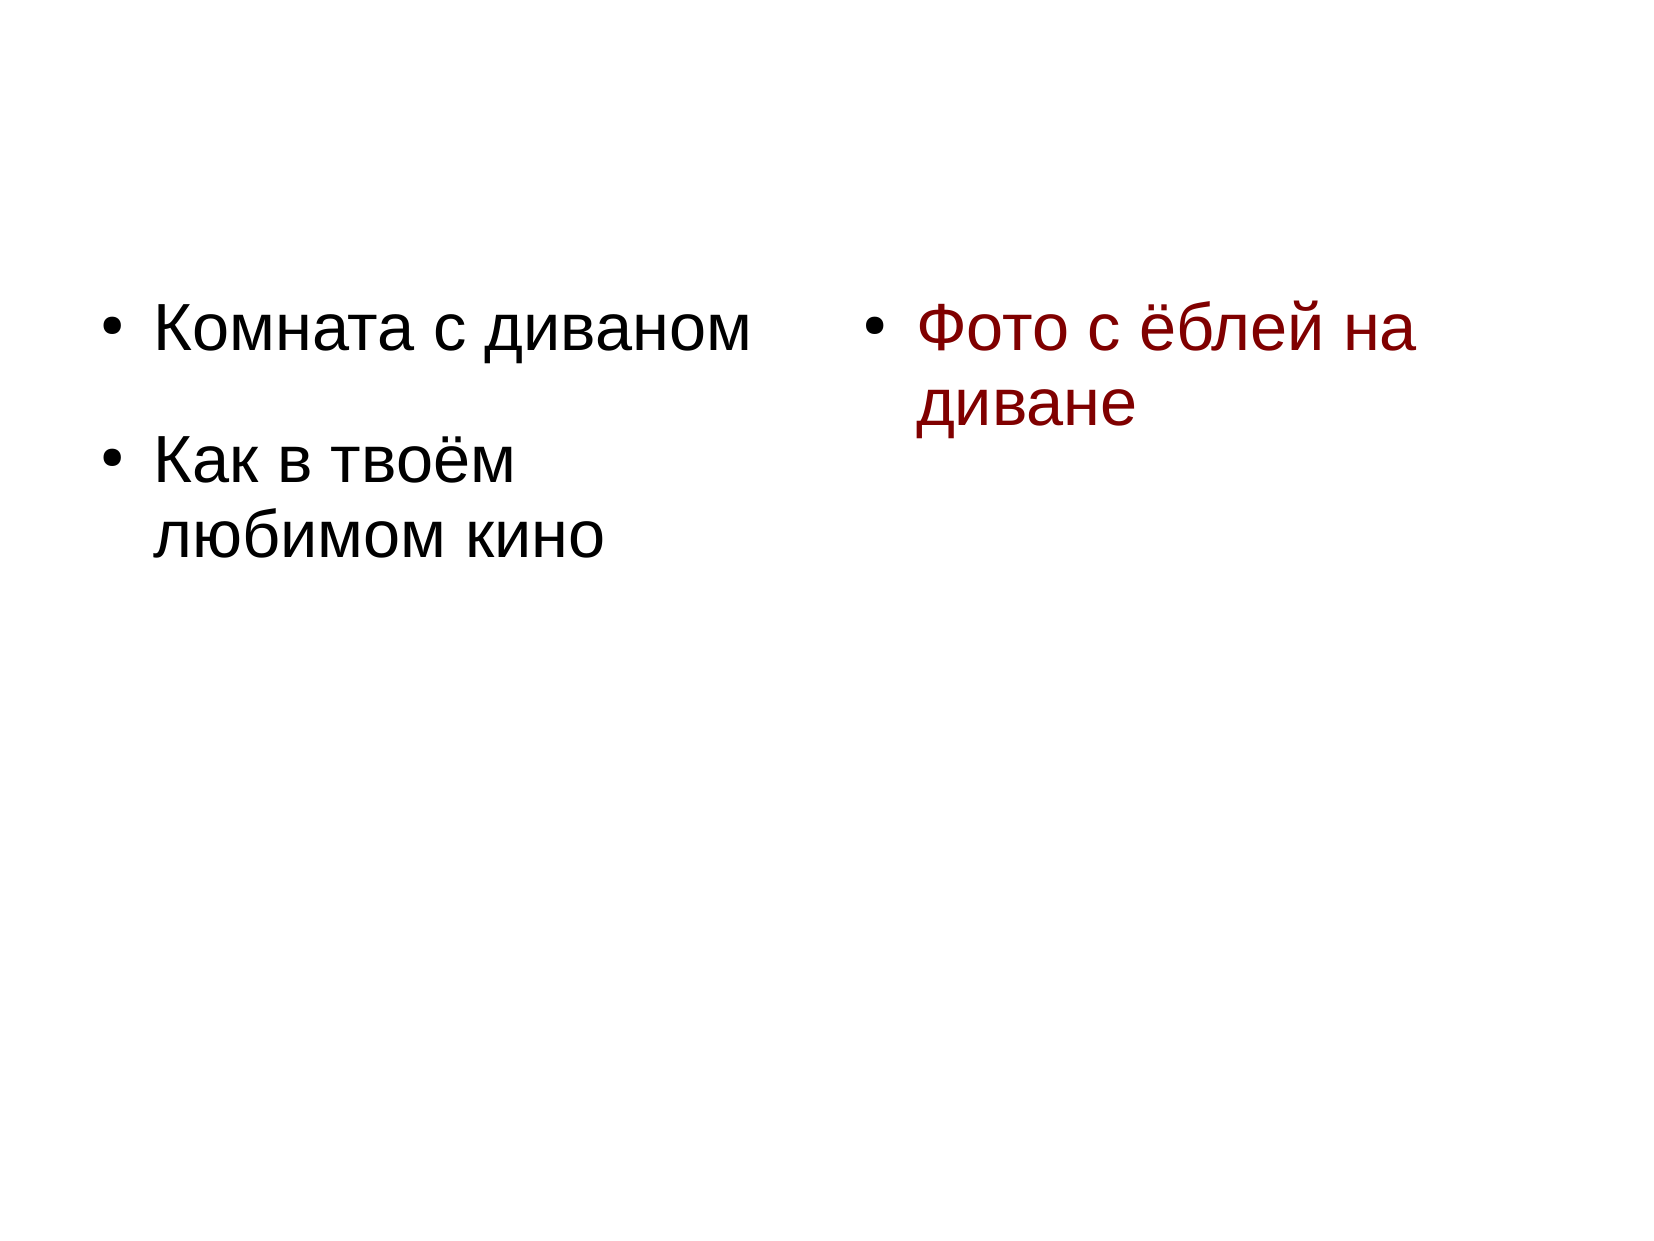

#
Комната с диваном
Фото с ёблей на диване
Как в твоём любимом кино